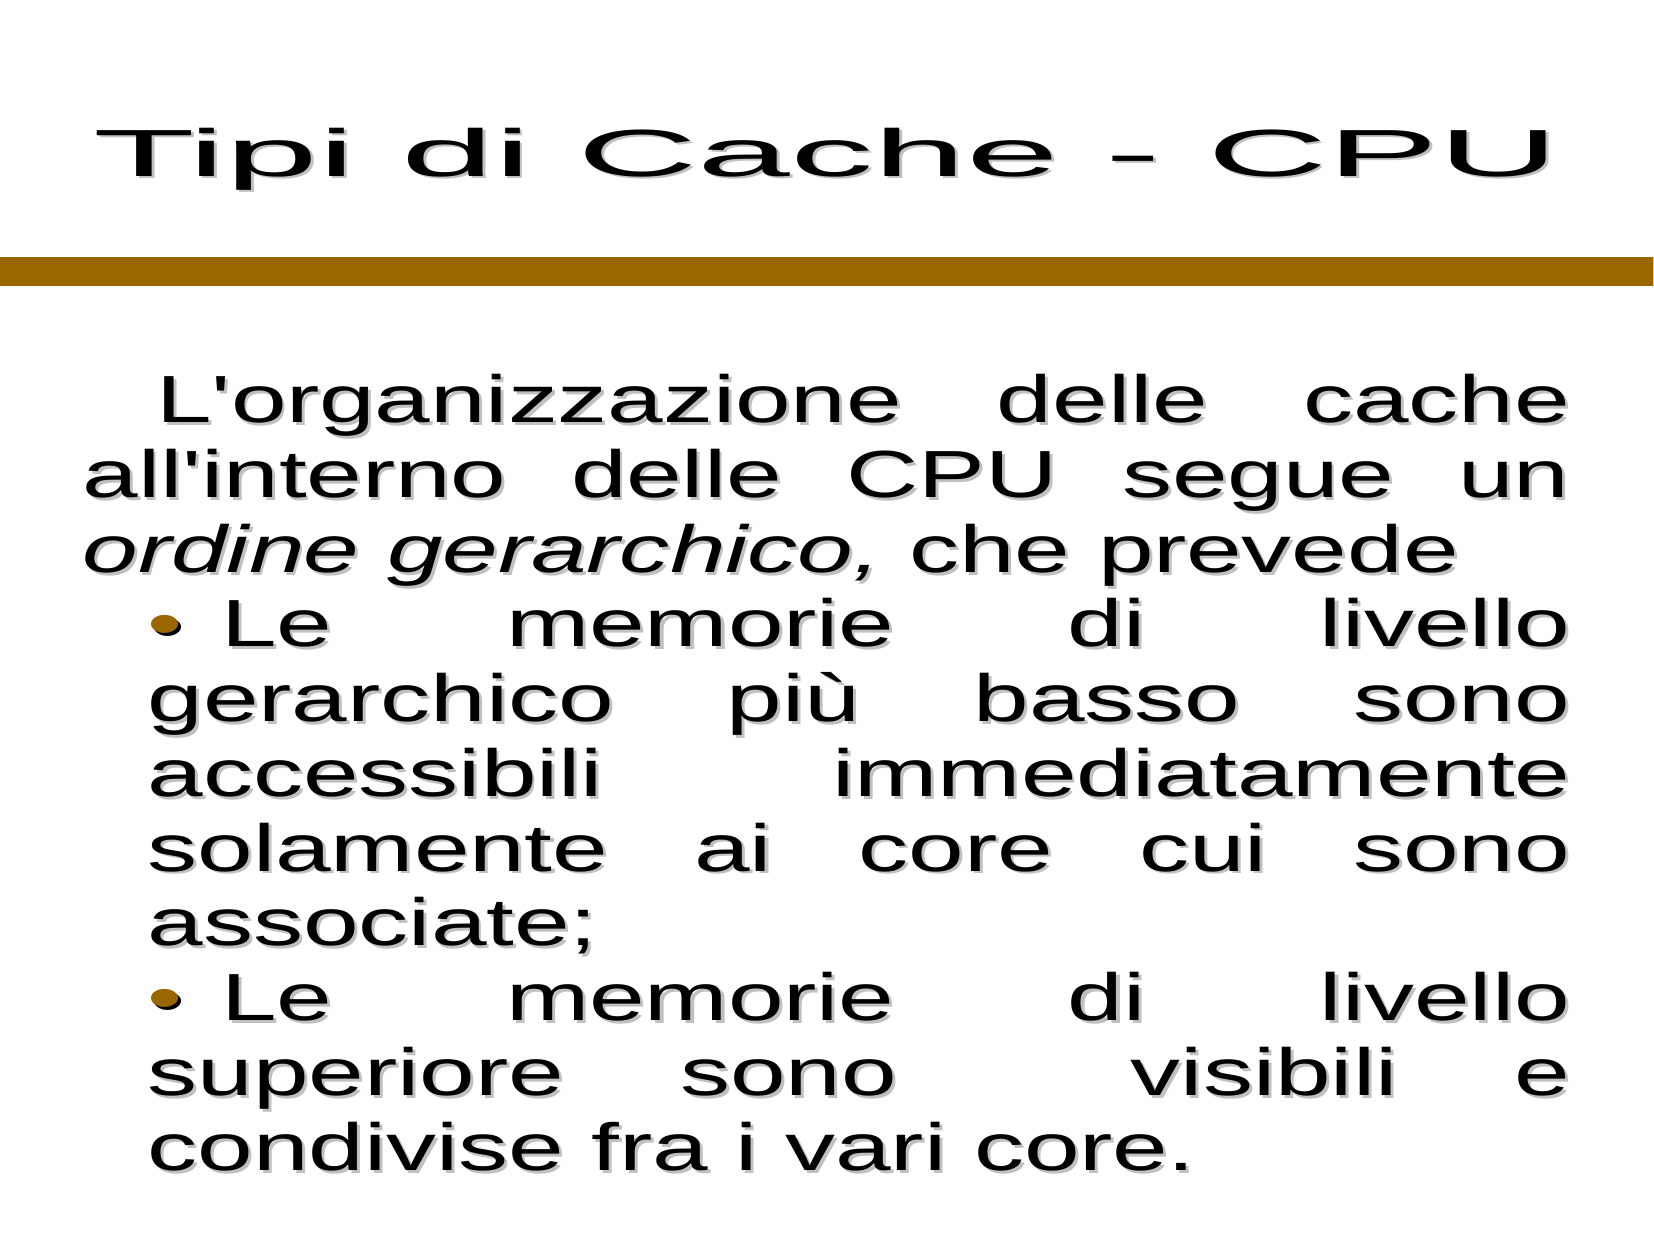

# Tipi di Cache - CPU
	L'organizzazione delle cache all'interno delle CPU segue un ordine gerarchico, che prevede
•	Le memorie di livello gerarchico più basso sono accessibili immediatamente solamente ai core cui sono associate;
•	Le memorie di livello superiore sono visibili e condivise fra i vari core.